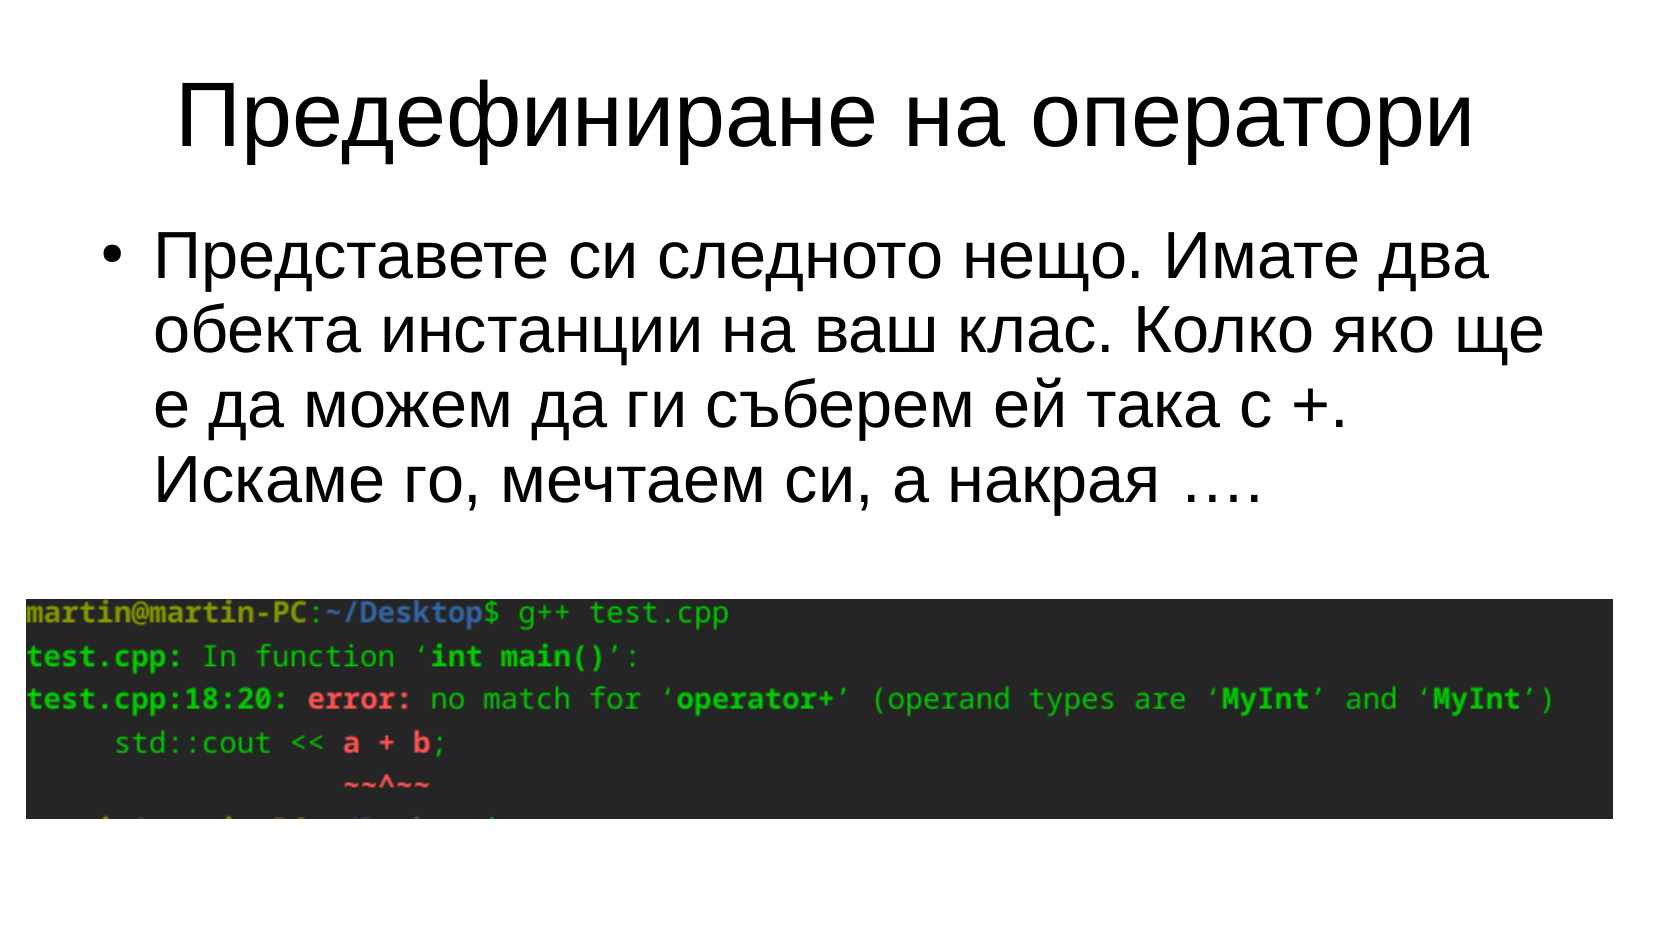

# Предефиниране на оператори
Представете си следното нещо. Имате два обекта инстанции на ваш клас. Колко яко ще е да можем да ги съберем ей така с +. Искаме го, мечтаем си, а накрая ….